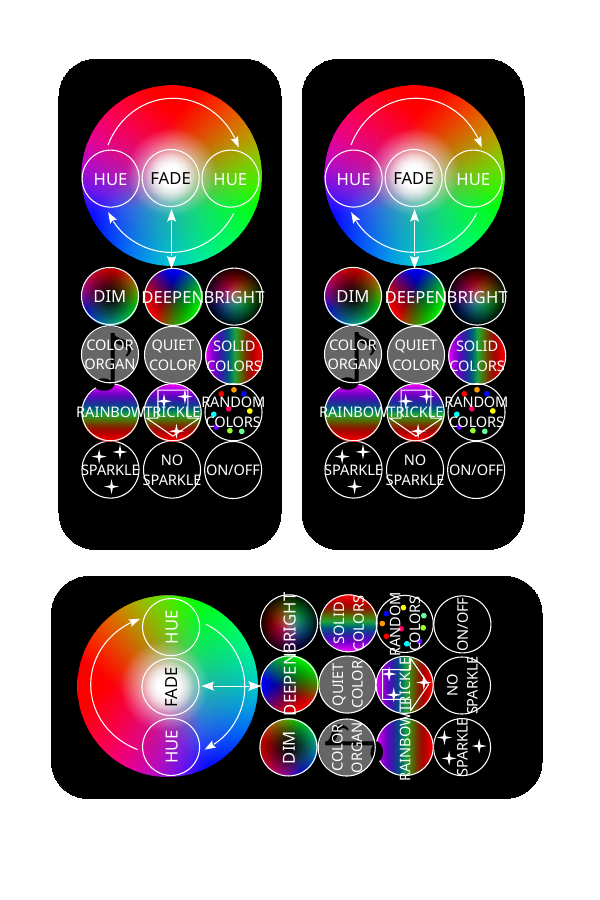

FADE
HUE
HUE
DIM
BRIGHT
DEEPEN
♪
COLOR
ORGAN
QUIET
COLOR
SOLID
COLORS
RAINBOW
TRICKLE
RANDOM
COLORS
SPARKLE
NO
SPARKLE
ON/OFF
FADE
HUE
HUE
DIM
BRIGHT
DEEPEN
♪
COLOR
ORGAN
QUIET
COLOR
SOLID
COLORS
RAINBOW
TRICKLE
RANDOM
COLORS
SPARKLE
NO
SPARKLE
ON/OFF
SOLID
COLORS
BRIGHT
RANDOM
COLORS
ON/OFF
HUE
FADE
DEEPEN
QUIET
COLOR
TRICKLE
NO
SPARKLE
♪
HUE
RAINBOW
SPARKLE
DIM
COLOR
ORGAN